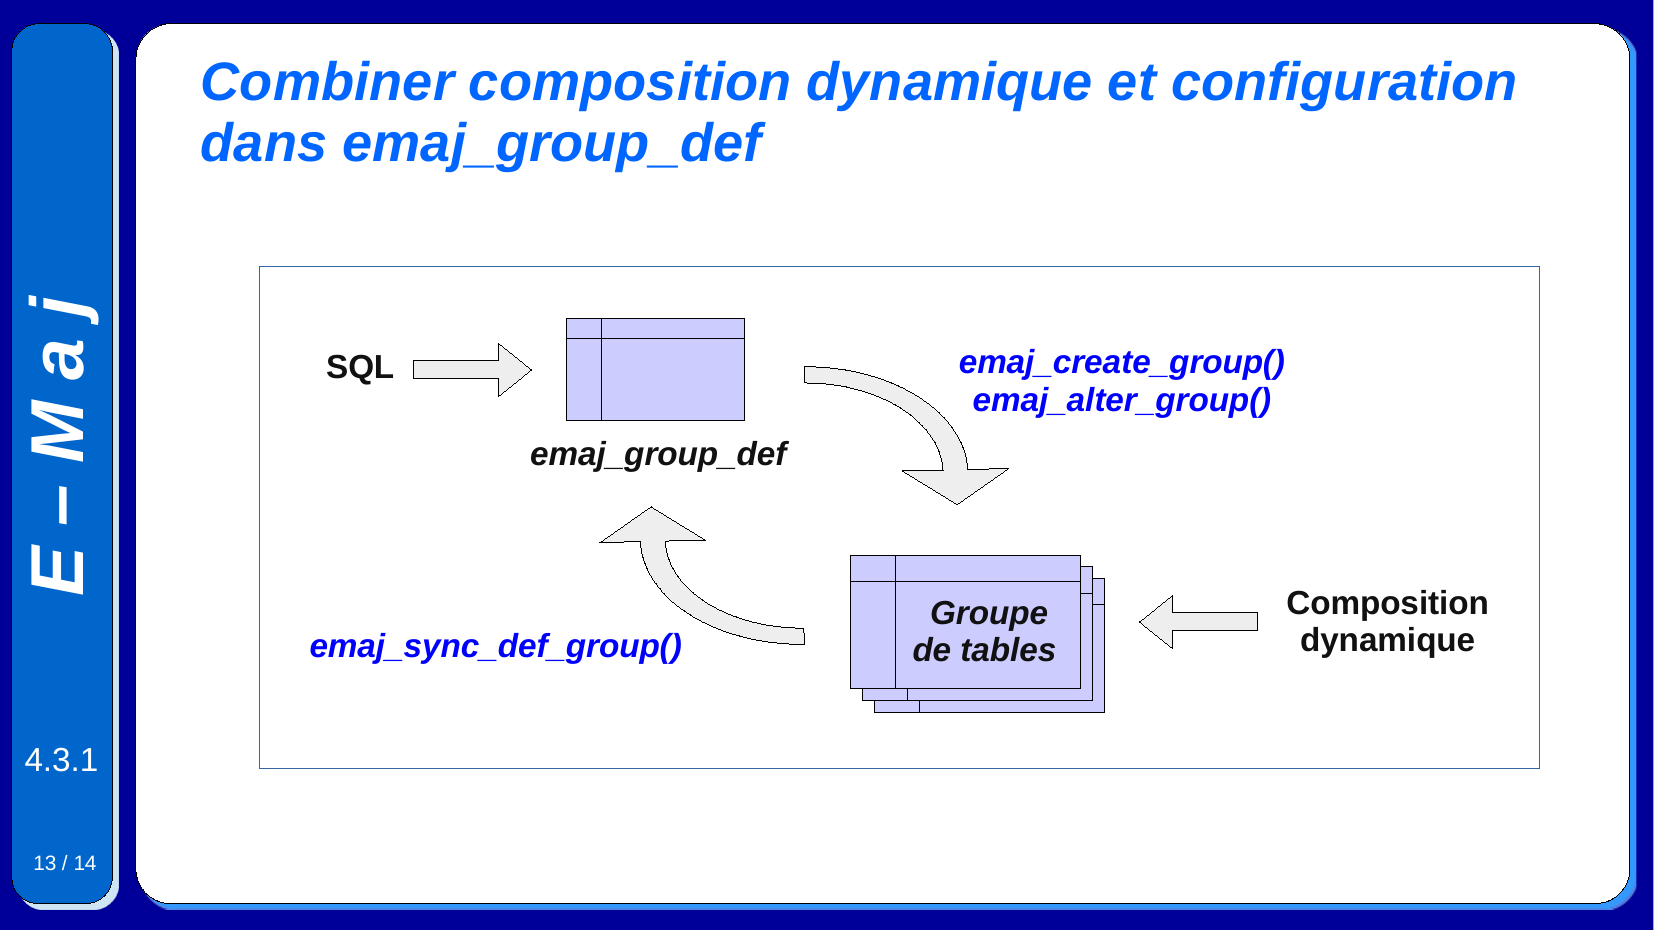

# Combiner composition dynamique et configuration dans emaj_group_def
emaj_create_group()
emaj_alter_group()
SQL
emaj_group_def
Composition dynamique
Groupe de tables
emaj_sync_def_group()